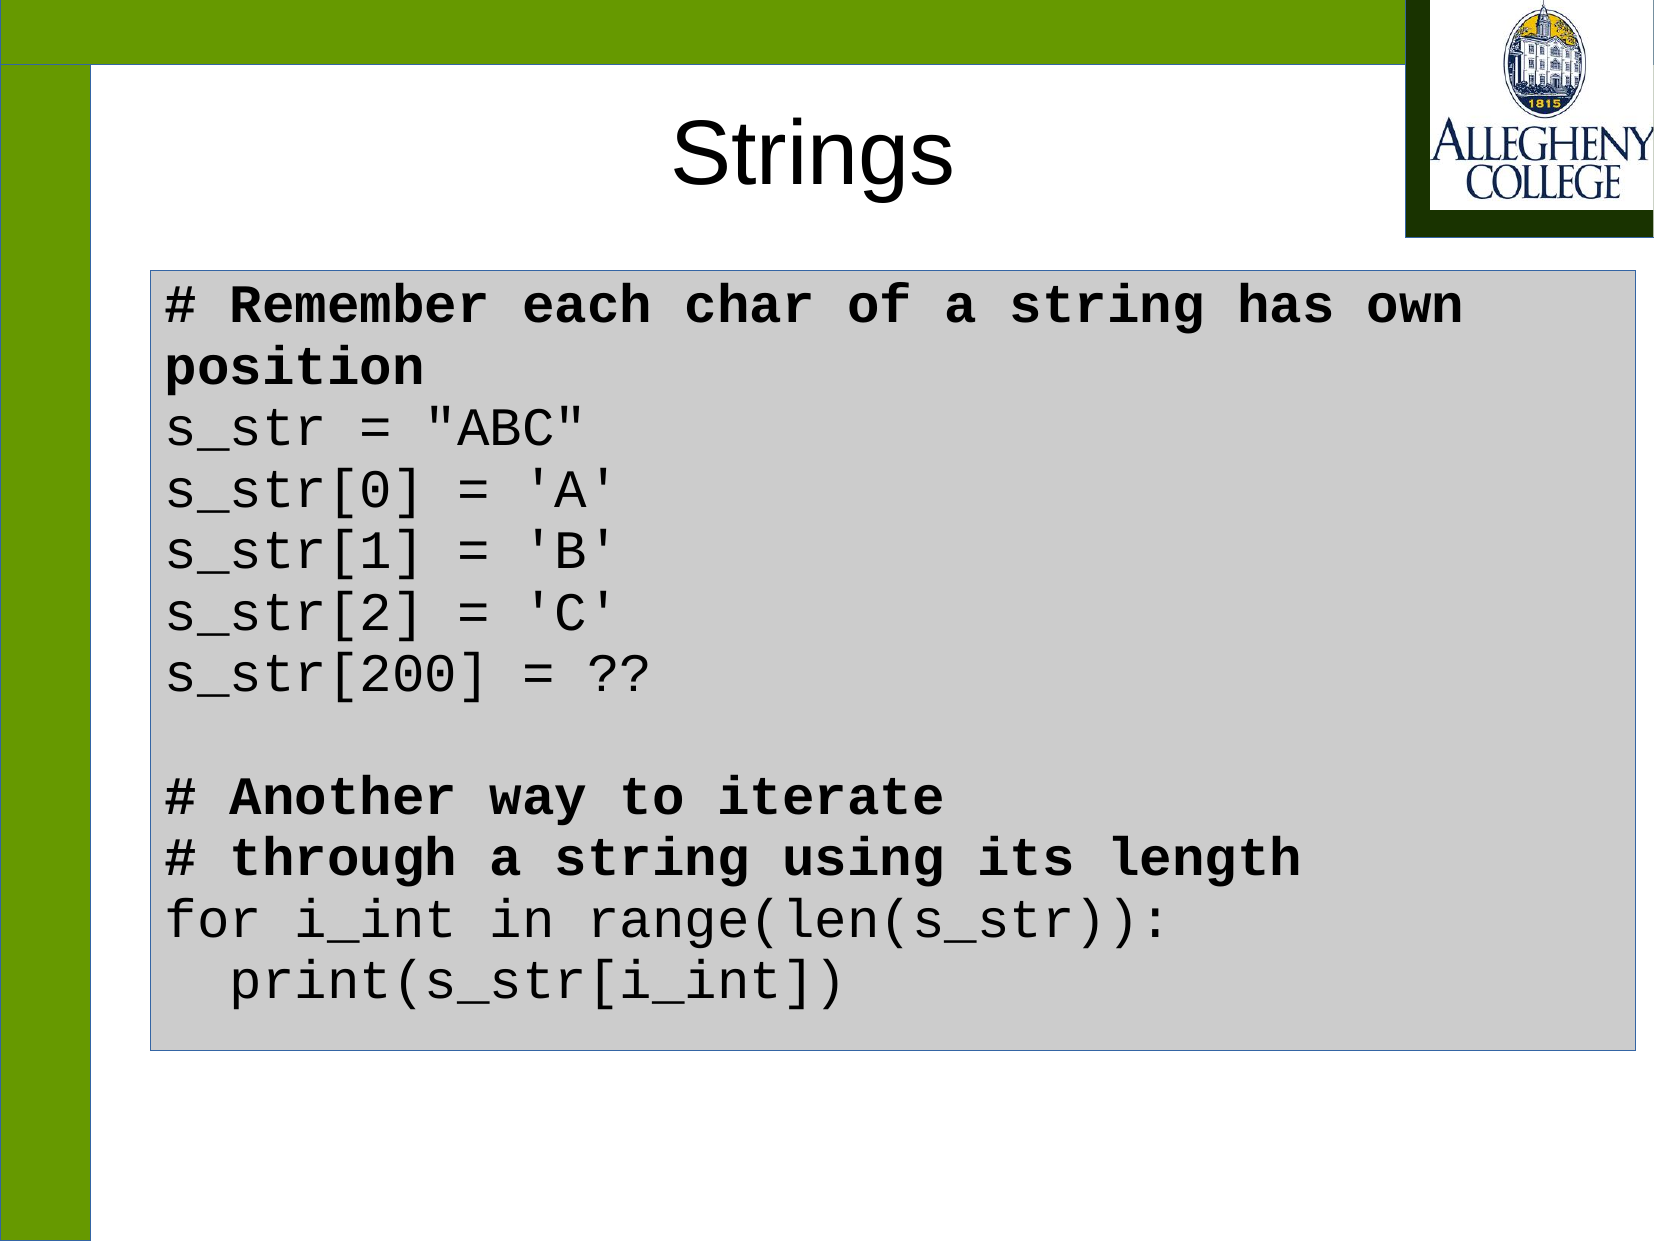

# Strings
# Remember each char of a string has own position
s_str = "ABC"
s_str[0] = 'A'
s_str[1] = 'B'
s_str[2] = 'C'
s_str[200] = ??
# Another way to iterate
# through a string using its length
for i_int in range(len(s_str)):
 print(s_str[i_int])